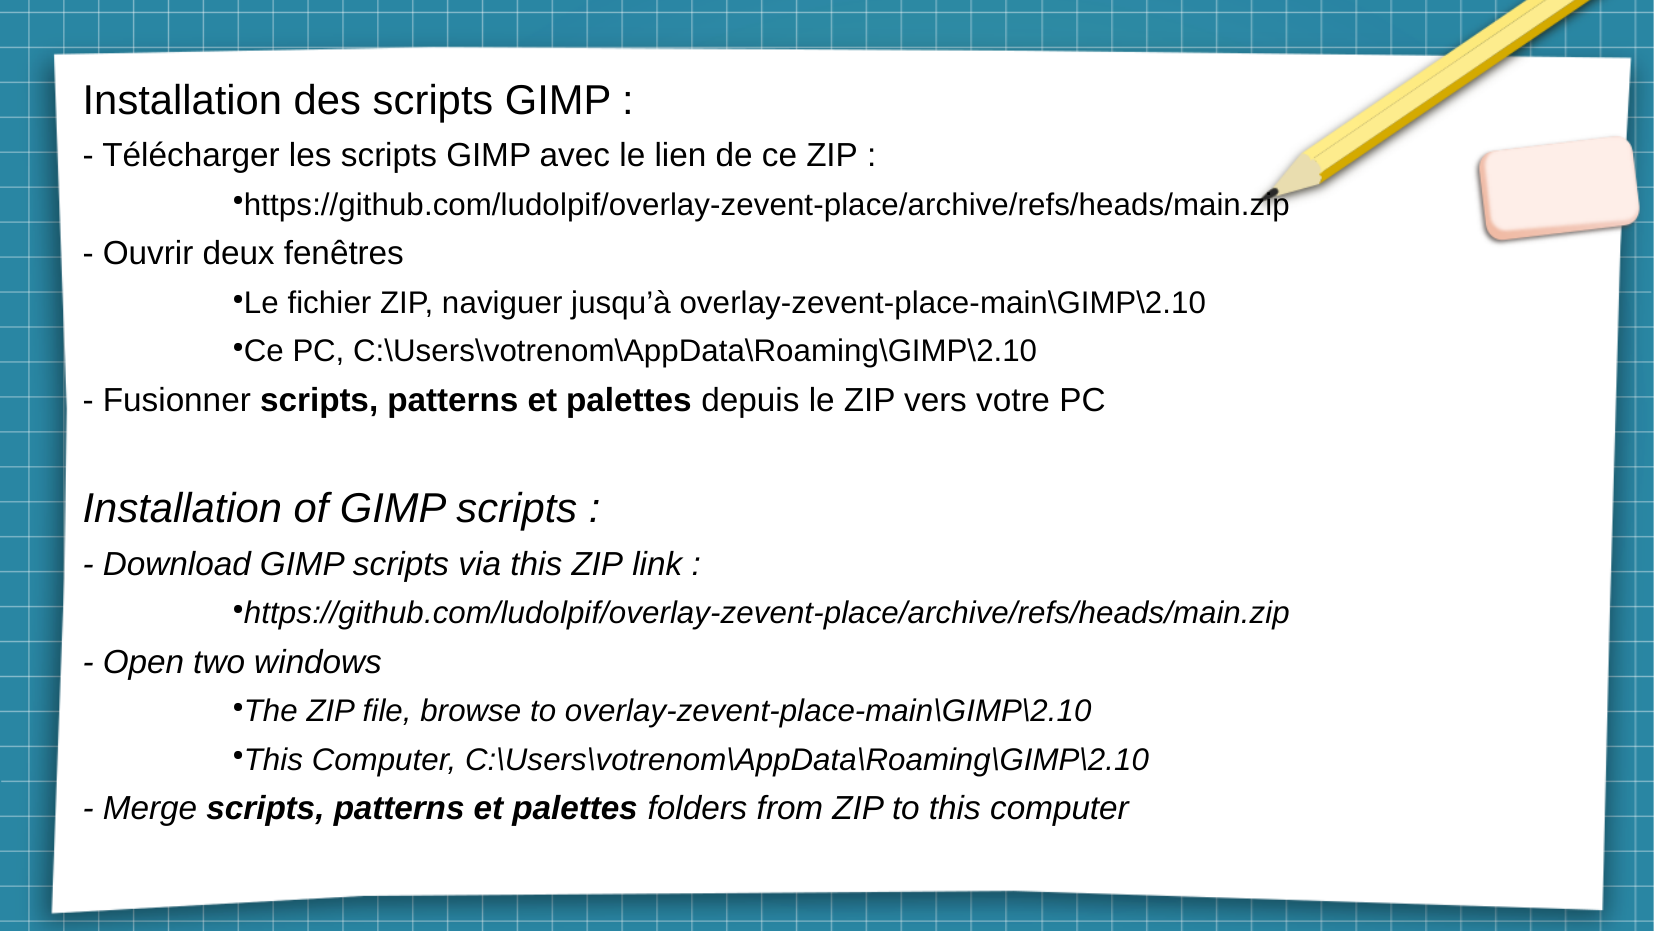

#
Installation des scripts GIMP :
- Télécharger les scripts GIMP avec le lien de ce ZIP :
https://github.com/ludolpif/overlay-zevent-place/archive/refs/heads/main.zip
- Ouvrir deux fenêtres
Le fichier ZIP, naviguer jusqu’à overlay-zevent-place-main\GIMP\2.10
Ce PC, C:\Users\votrenom\AppData\Roaming\GIMP\2.10
- Fusionner scripts, patterns et palettes depuis le ZIP vers votre PC
Installation of GIMP scripts :
- Download GIMP scripts via this ZIP link :
https://github.com/ludolpif/overlay-zevent-place/archive/refs/heads/main.zip
- Open two windows
The ZIP file, browse to overlay-zevent-place-main\GIMP\2.10
This Computer, C:\Users\votrenom\AppData\Roaming\GIMP\2.10
- Merge scripts, patterns et palettes folders from ZIP to this computer